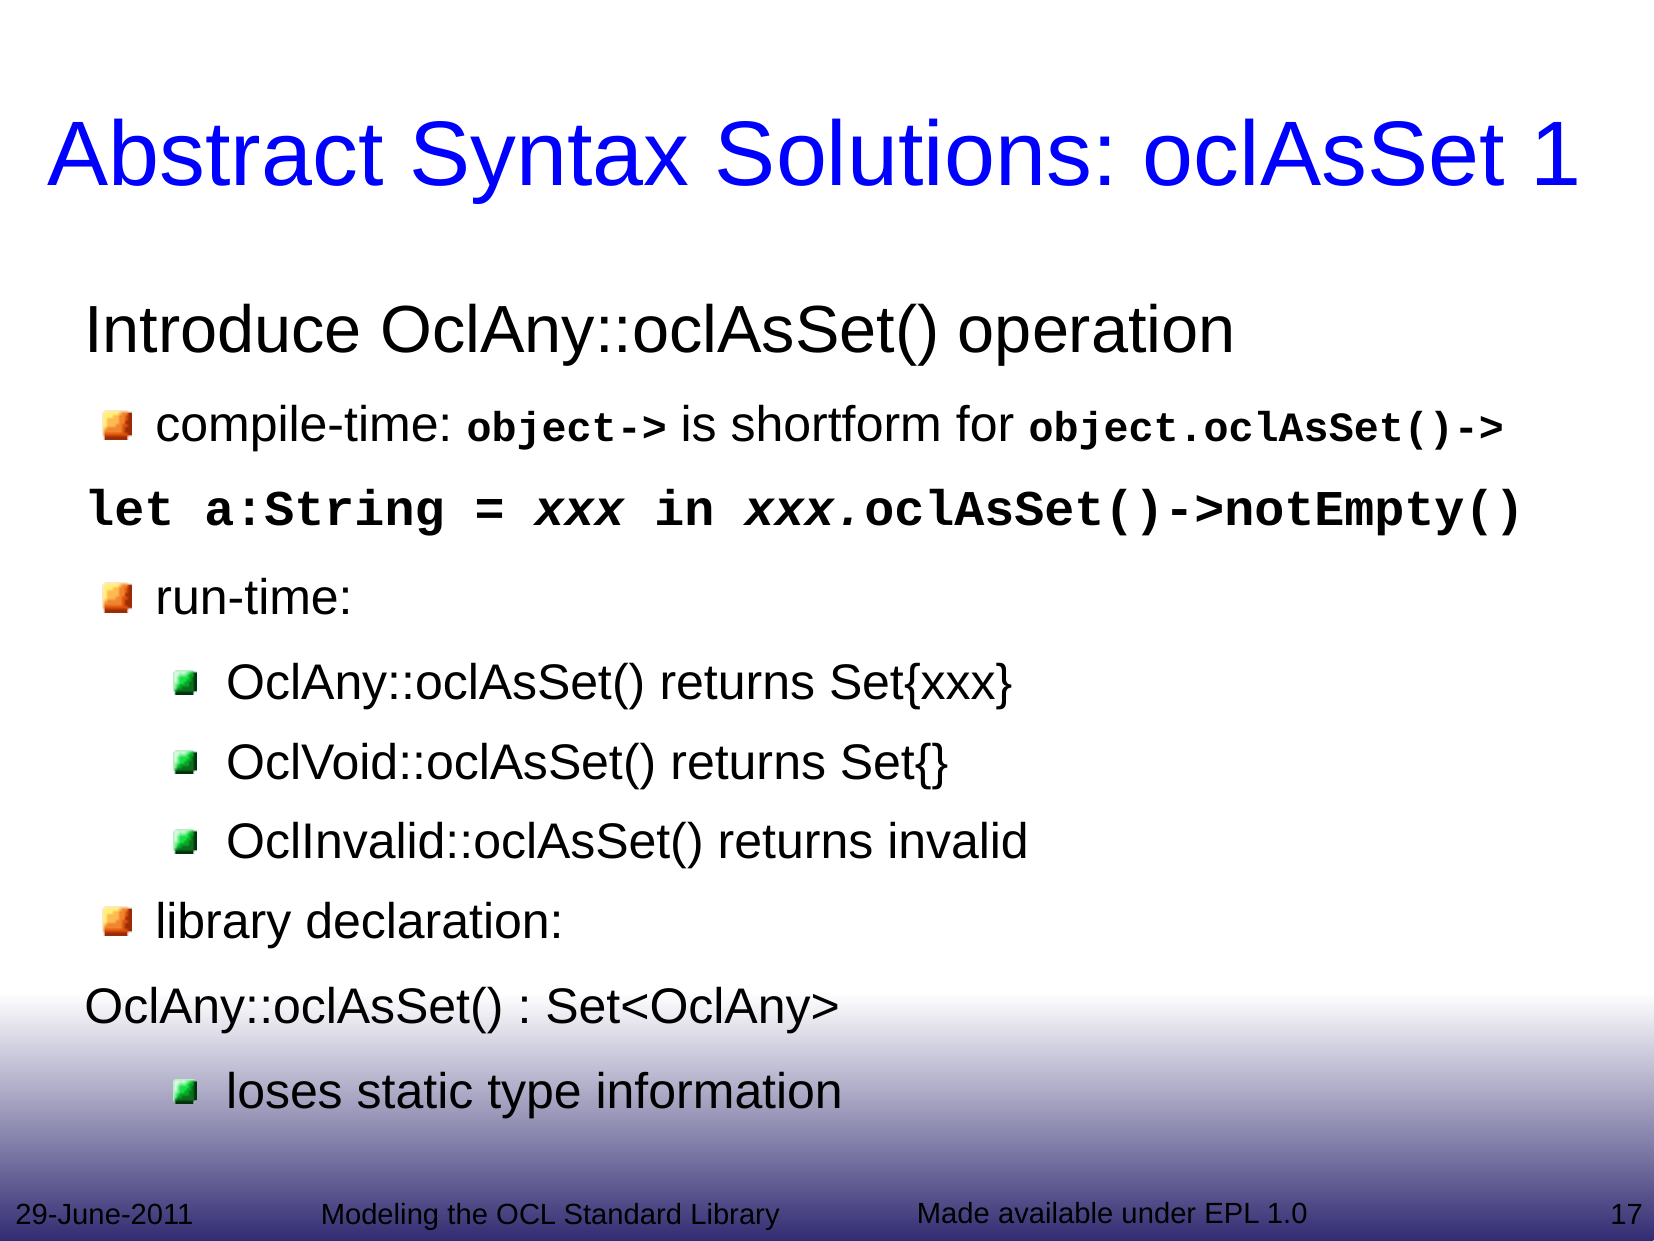

# Abstract Syntax Solutions: oclAsSet 1
Introduce OclAny::oclAsSet() operation
compile-time: object-> is shortform for object.oclAsSet()->
let a:String = xxx in xxx.oclAsSet()->notEmpty()
run-time:
OclAny::oclAsSet() returns Set{xxx}
OclVoid::oclAsSet() returns Set{}
OclInvalid::oclAsSet() returns invalid
library declaration:
OclAny::oclAsSet() : Set<OclAny>
loses static type information
29-June-2011
Modeling the OCL Standard Library
17